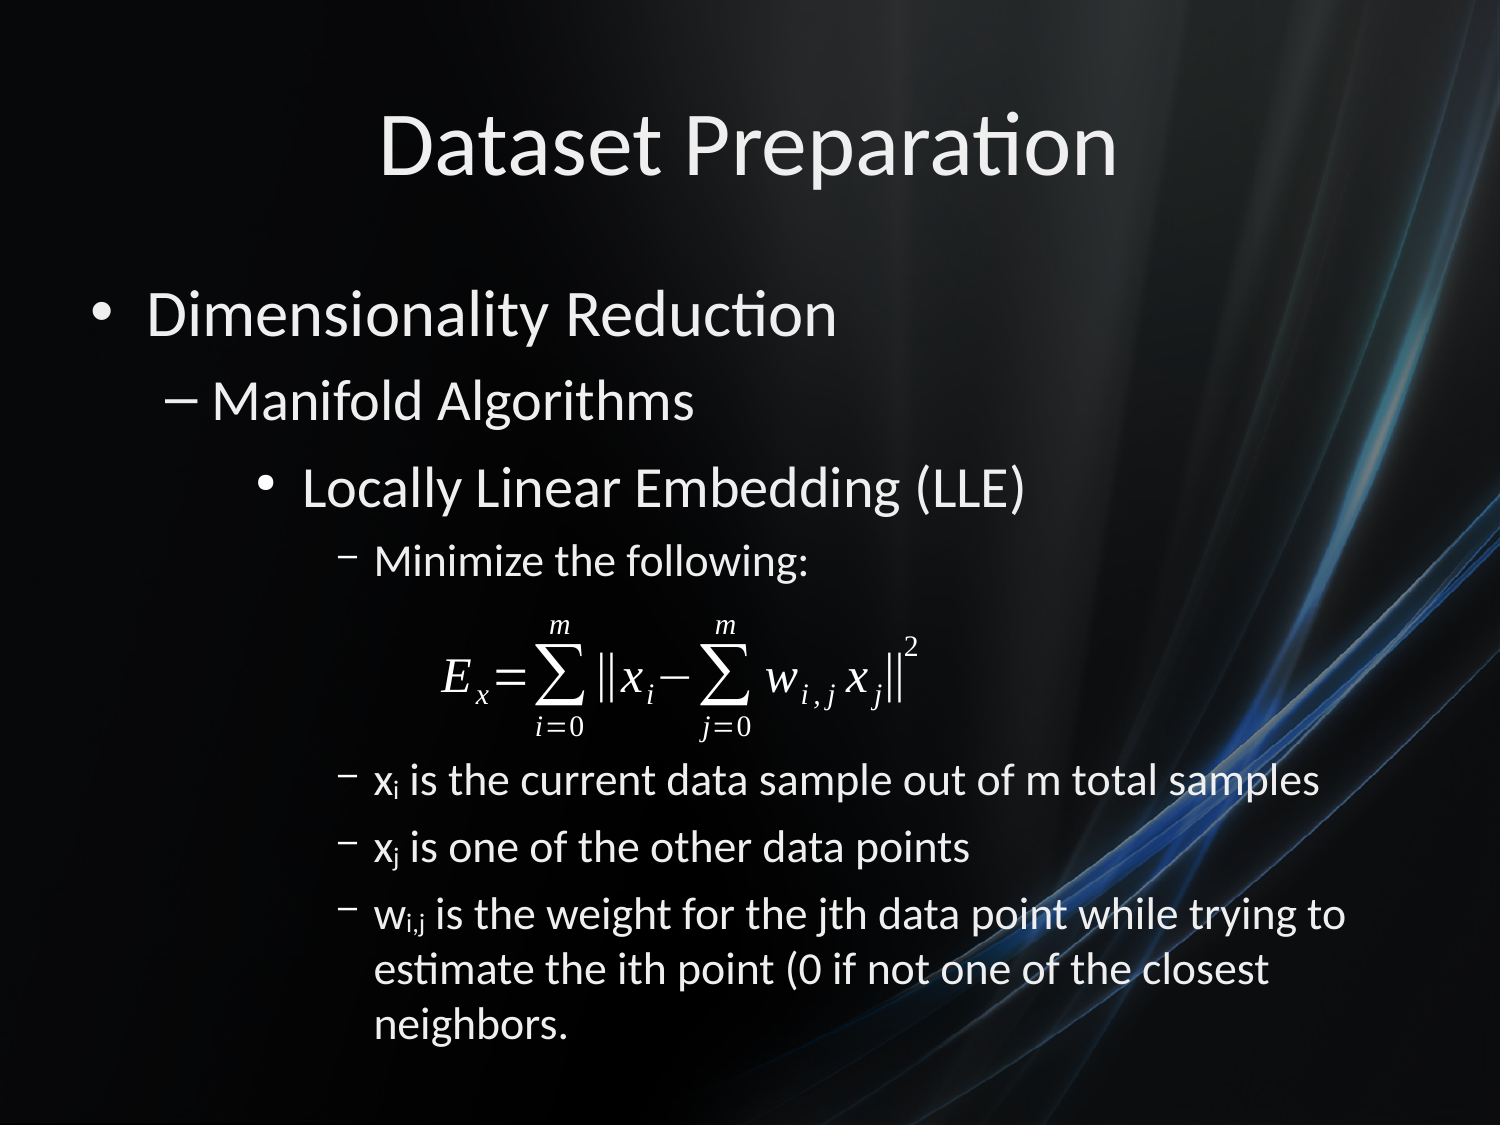

# Dataset Preparation
Dimensionality Reduction
Manifold Algorithms
Locally Linear Embedding (LLE)
Minimize the following:
xi is the current data sample out of m total samples
xj is one of the other data points
wi,j is the weight for the jth data point while trying to estimate the ith point (0 if not one of the closest neighbors.